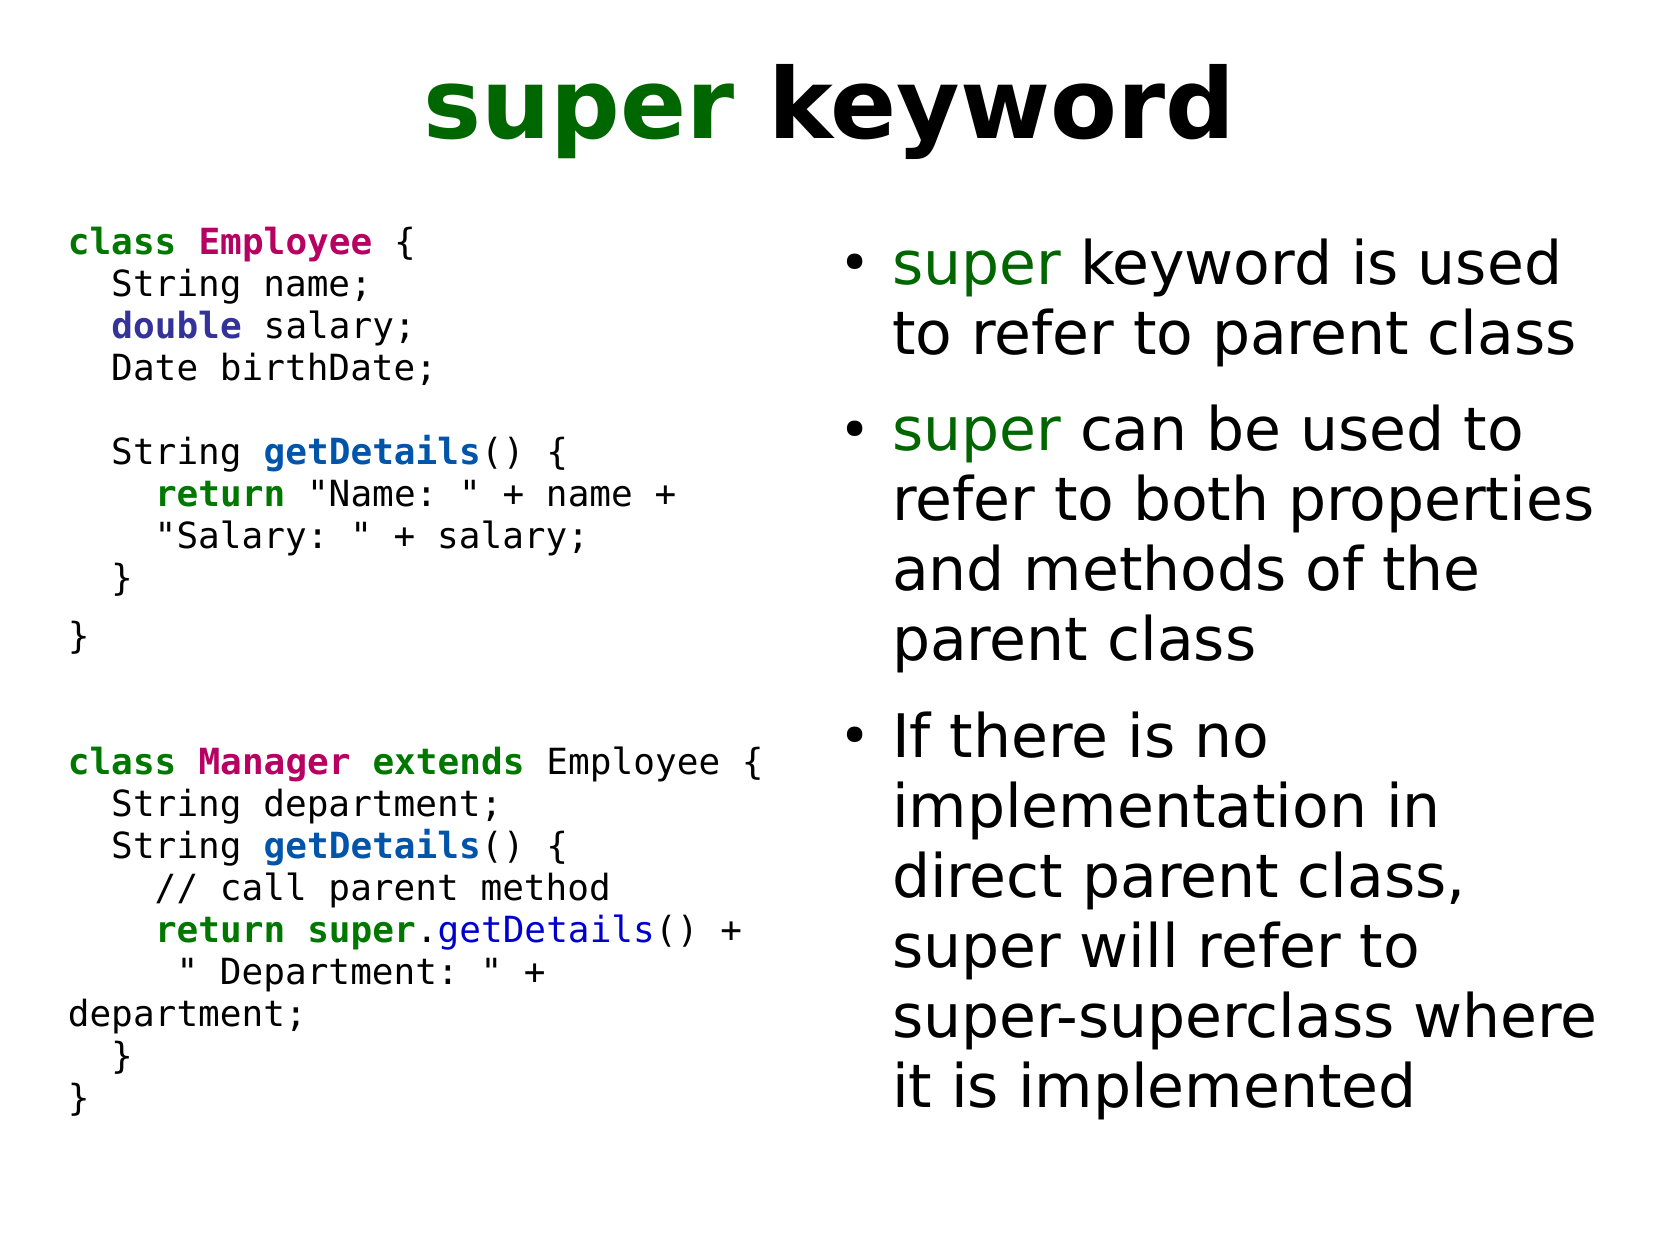

# super keyword
class Employee {
 String name;
 double salary;
 Date birthDate;
 String getDetails() {
 return "Name: " + name +
 "Salary: " + salary;
 }
}
class Manager extends Employee {
 String department;
 String getDetails() {
 // call parent method
 return super.getDetails() + " Department: " + department;
 }
}
super keyword is used to refer to parent class
super can be used to refer to both properties and methods of the parent class
If there is no implementation in direct parent class, super will refer to super-superclass where it is implemented